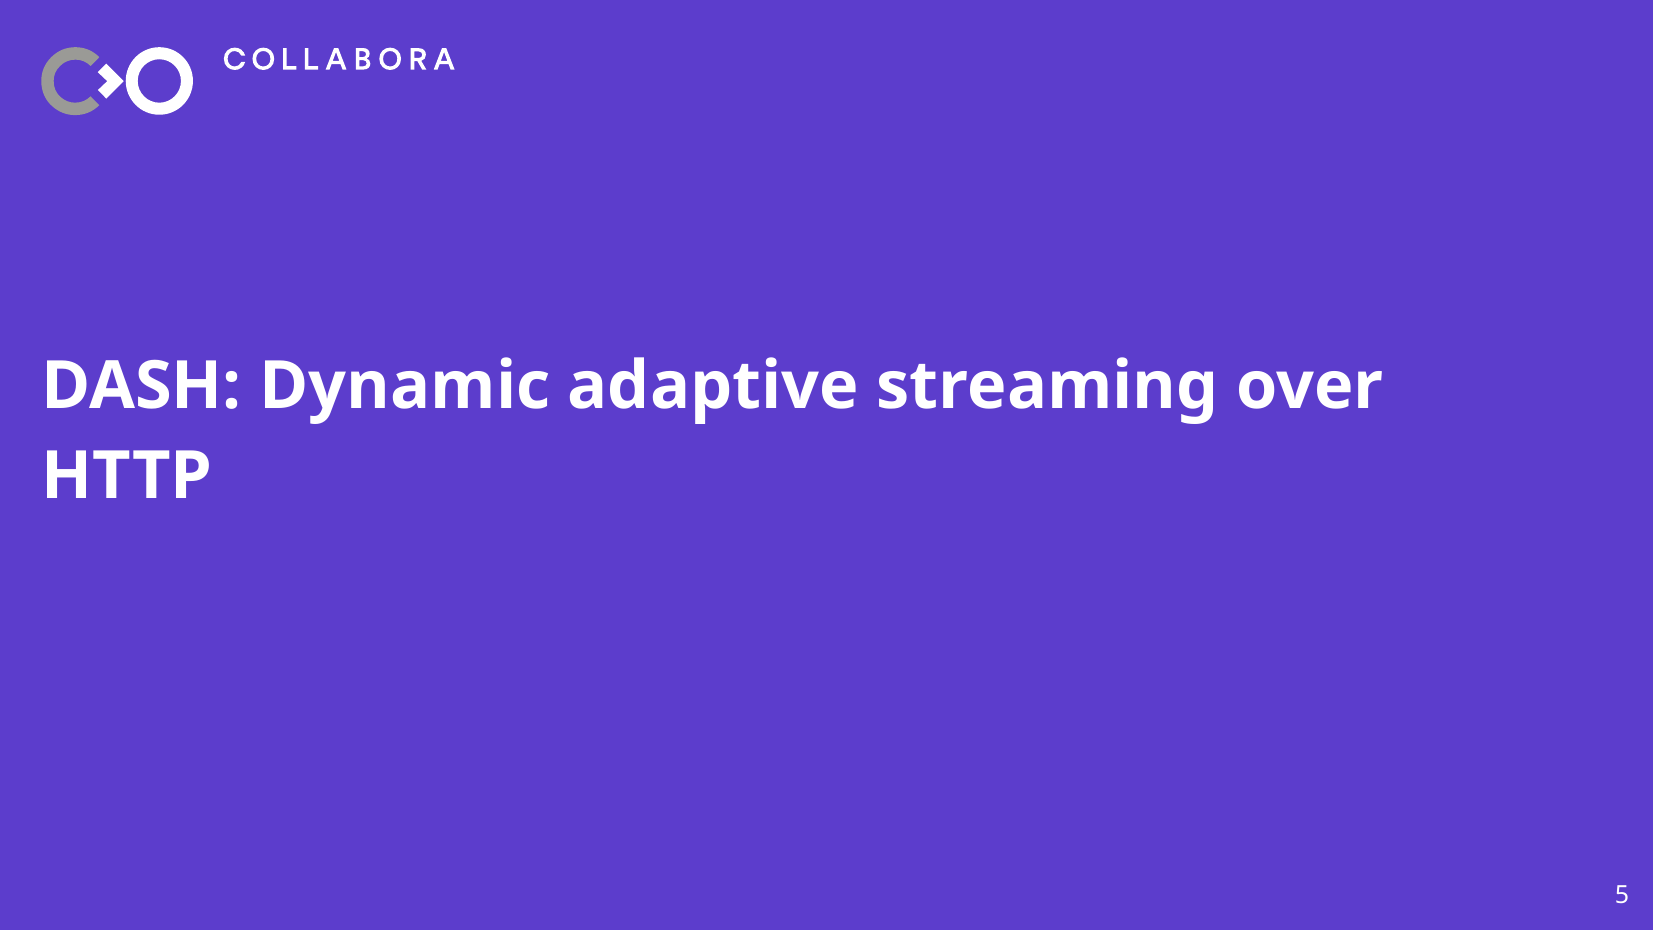

# DASH: Dynamic adaptive streaming over HTTP
5